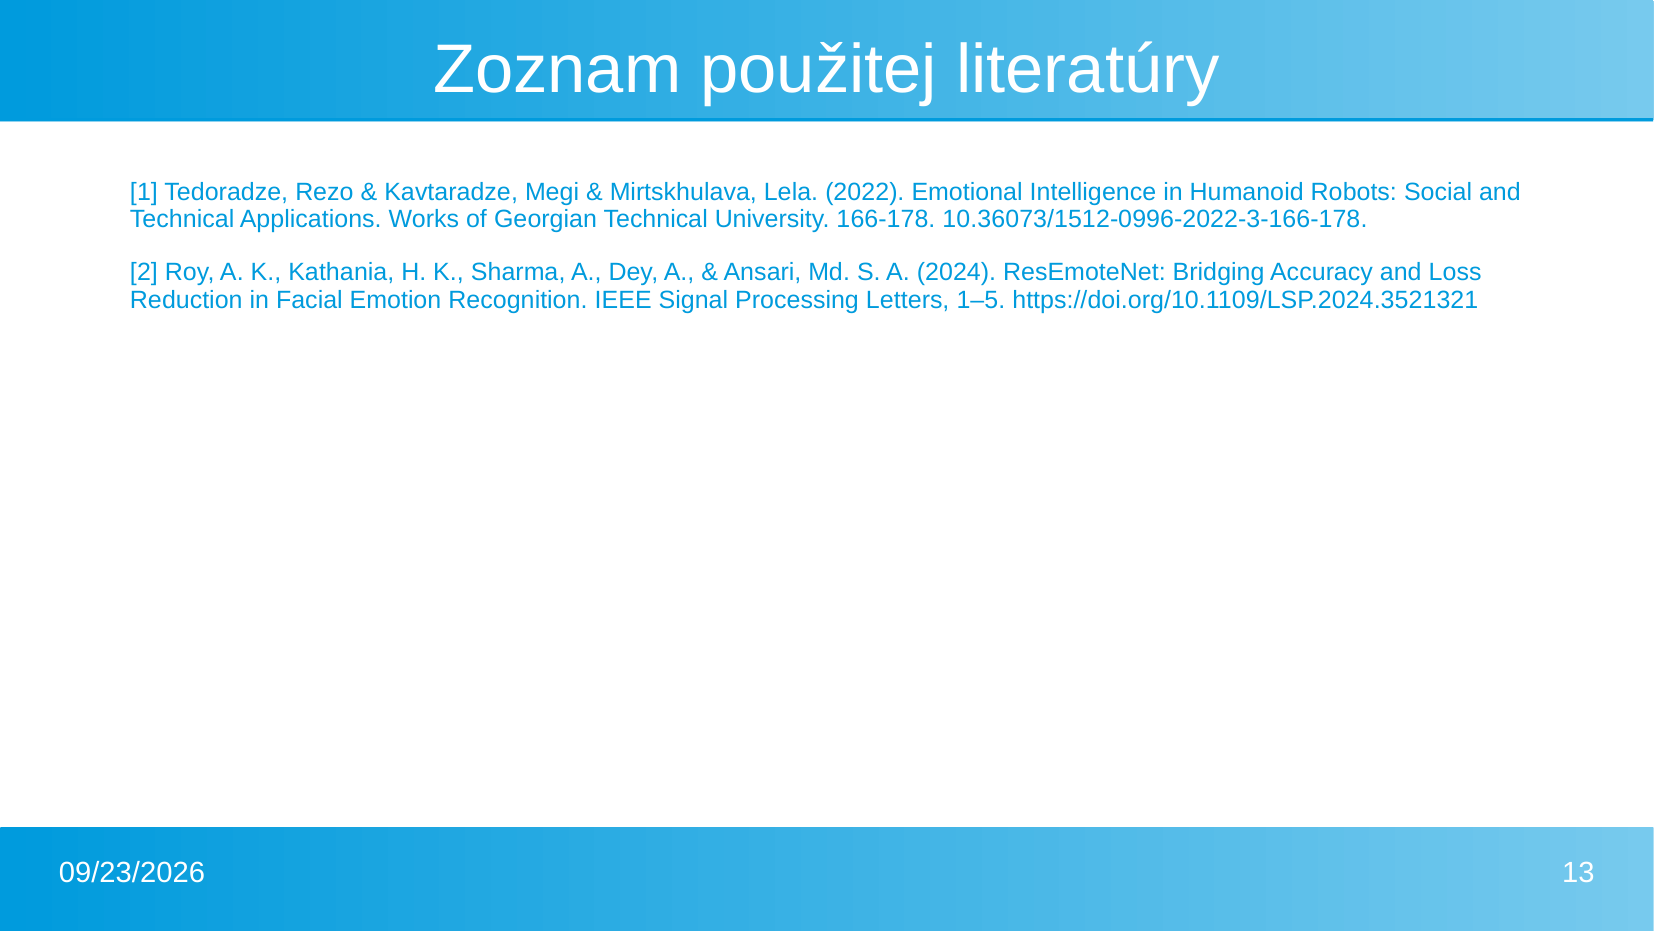

# Zoznam použitej literatúry
[1] Tedoradze, Rezo & Kavtaradze, Megi & Mirtskhulava, Lela. (2022). Emotional Intelligence in Humanoid Robots: Social and Technical Applications. Works of Georgian Technical University. 166-178. 10.36073/1512-0996-2022-3-166-178.
[2] Roy, A. K., Kathania, H. K., Sharma, A., Dey, A., & Ansari, Md. S. A. (2024). ResEmoteNet: Bridging Accuracy and Loss Reduction in Facial Emotion Recognition. IEEE Signal Processing Letters, 1–5. https://doi.org/10.1109/LSP.2024.3521321
13